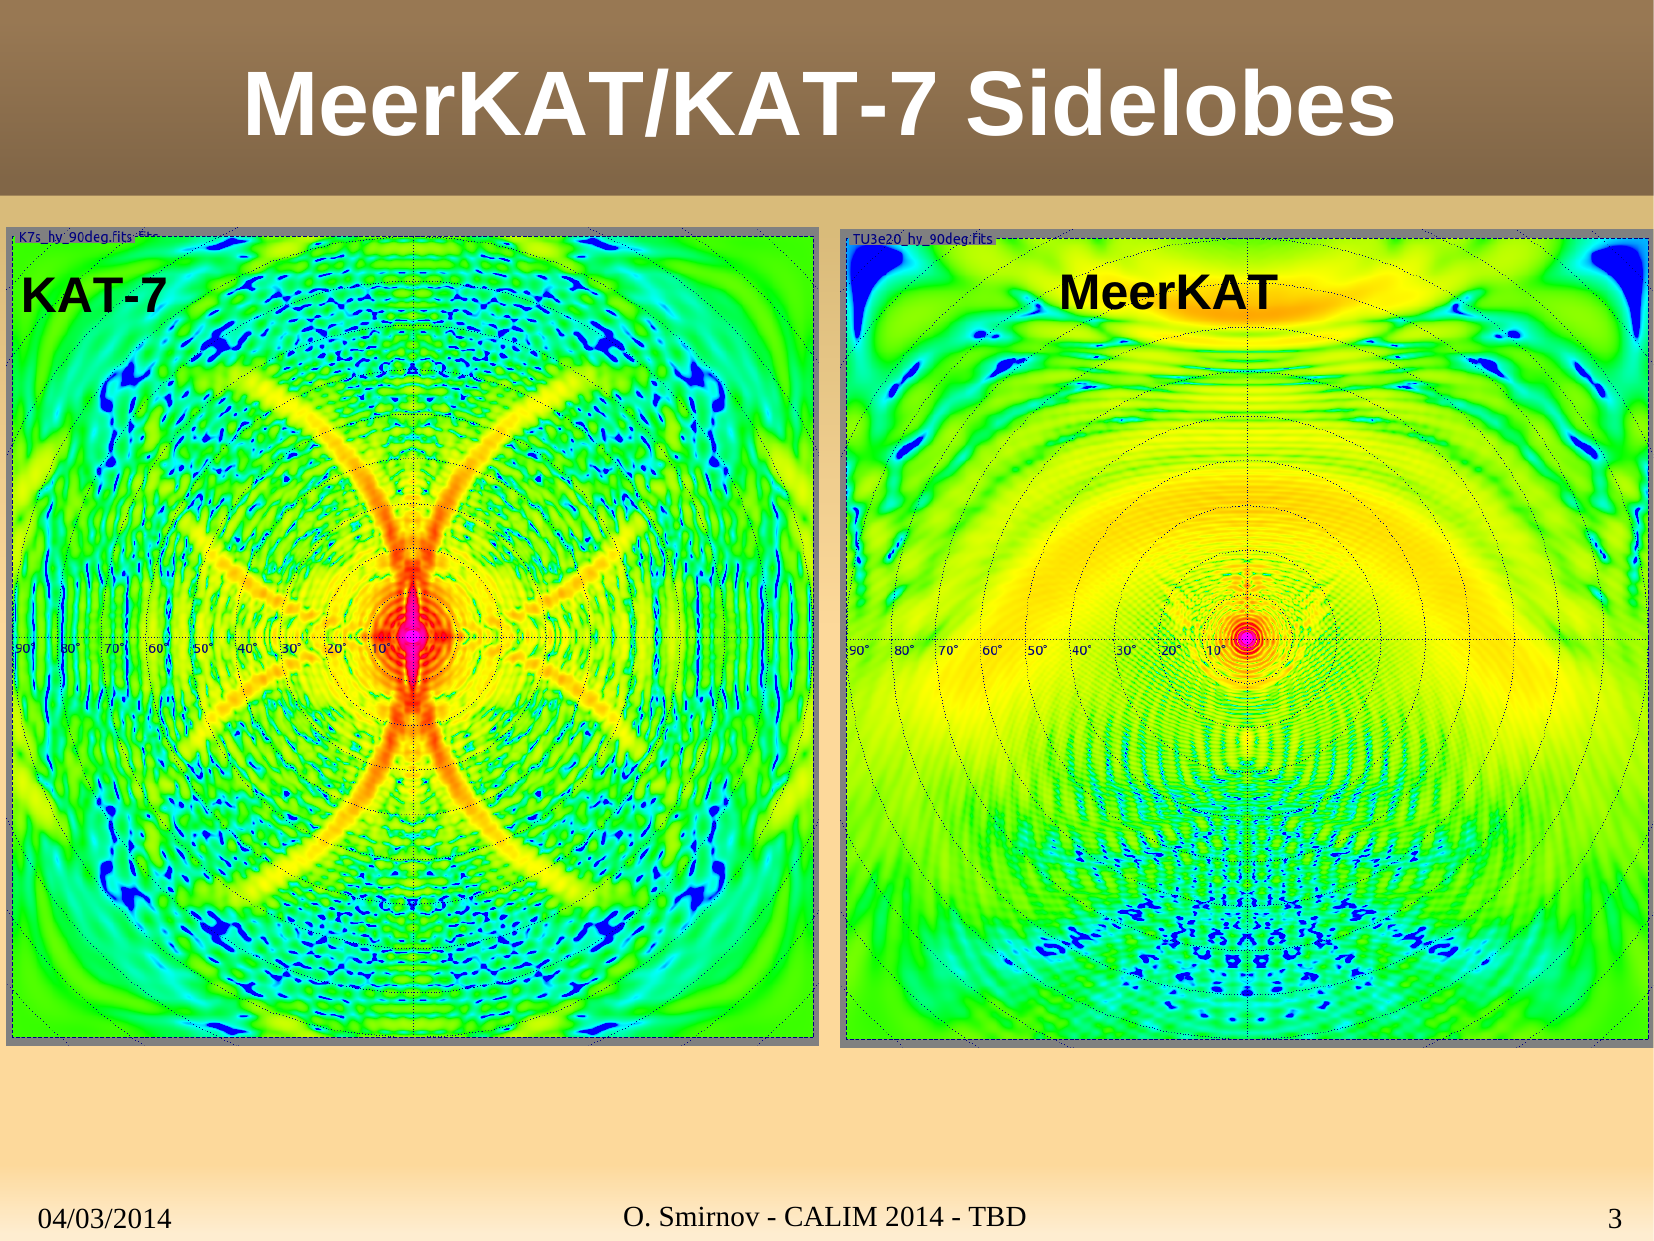

# MeerKAT/KAT-7 Sidelobes
MeerKAT
KAT-7
O. Smirnov - CALIM 2014 - TBD
04/03/2014
3